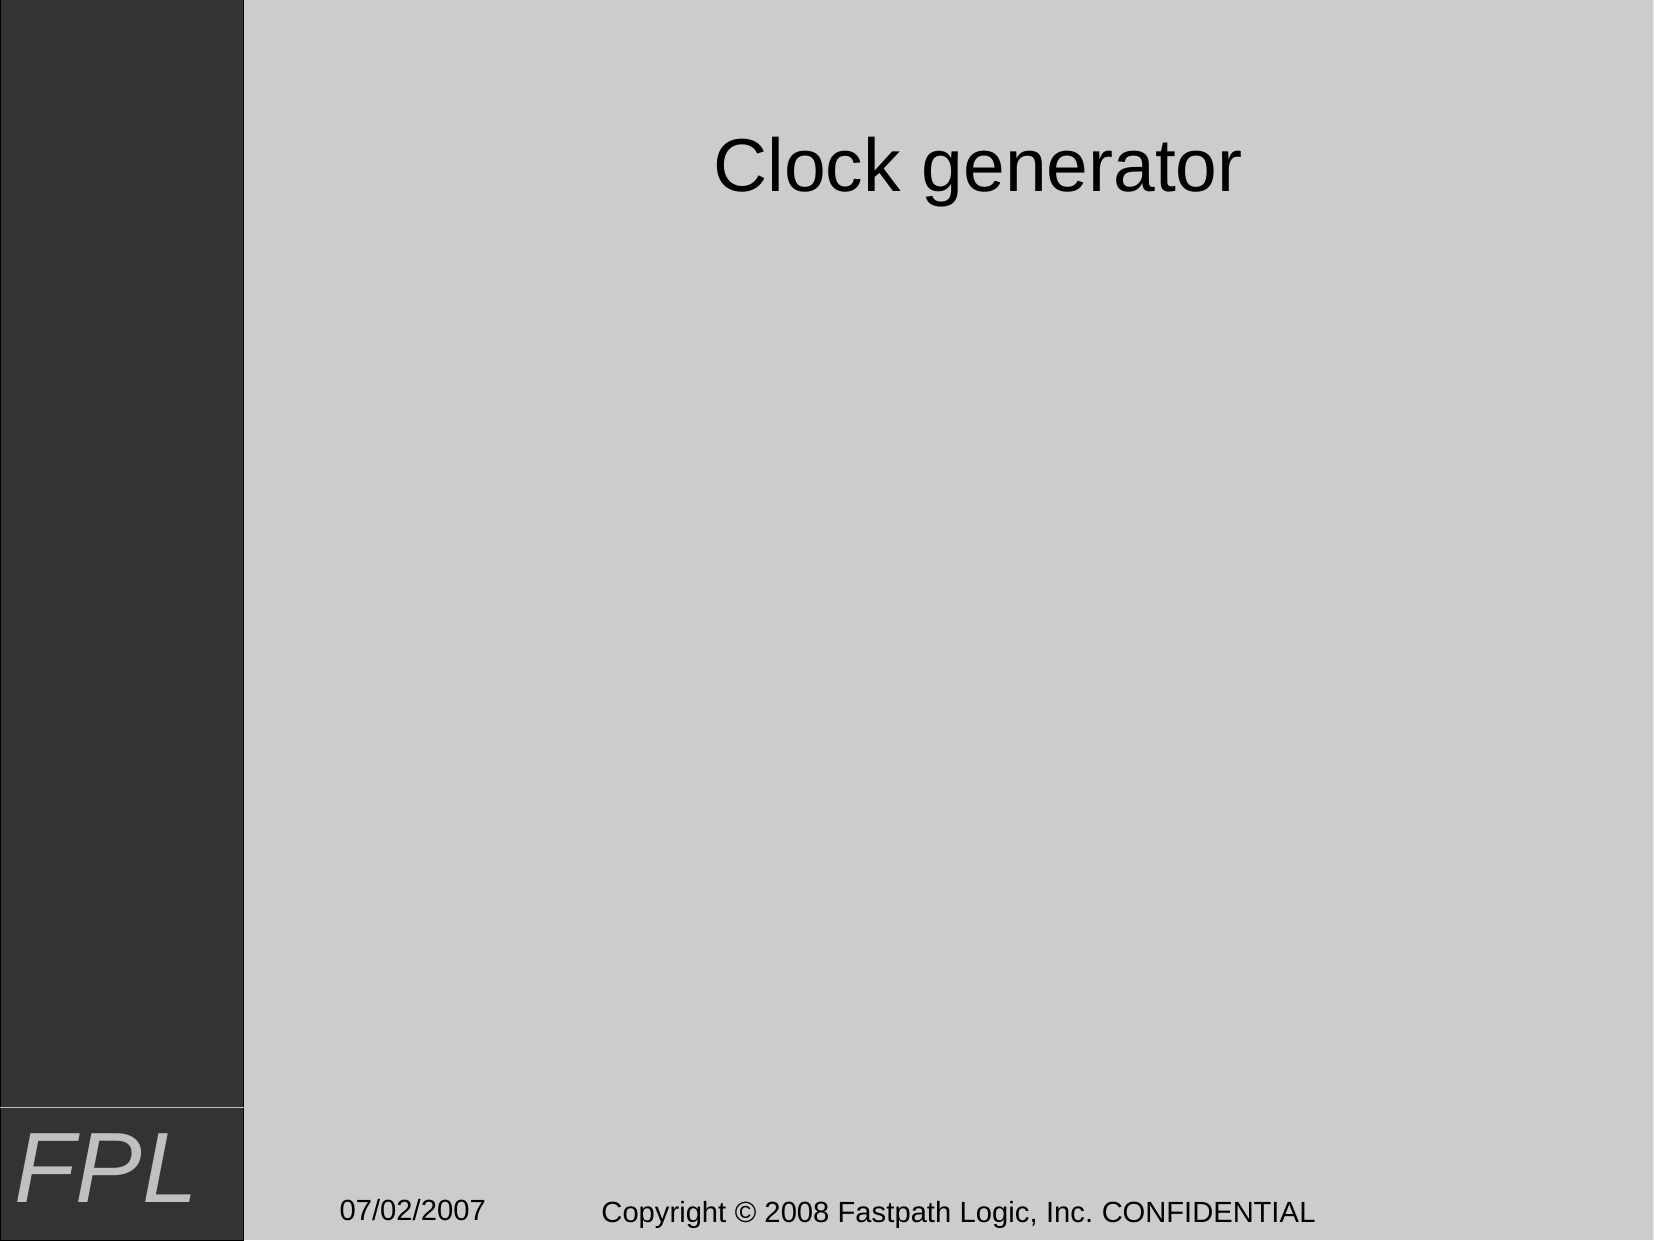

# Clock generator
07/02/2007
© 2007 FASTPATH LOGIC INC.